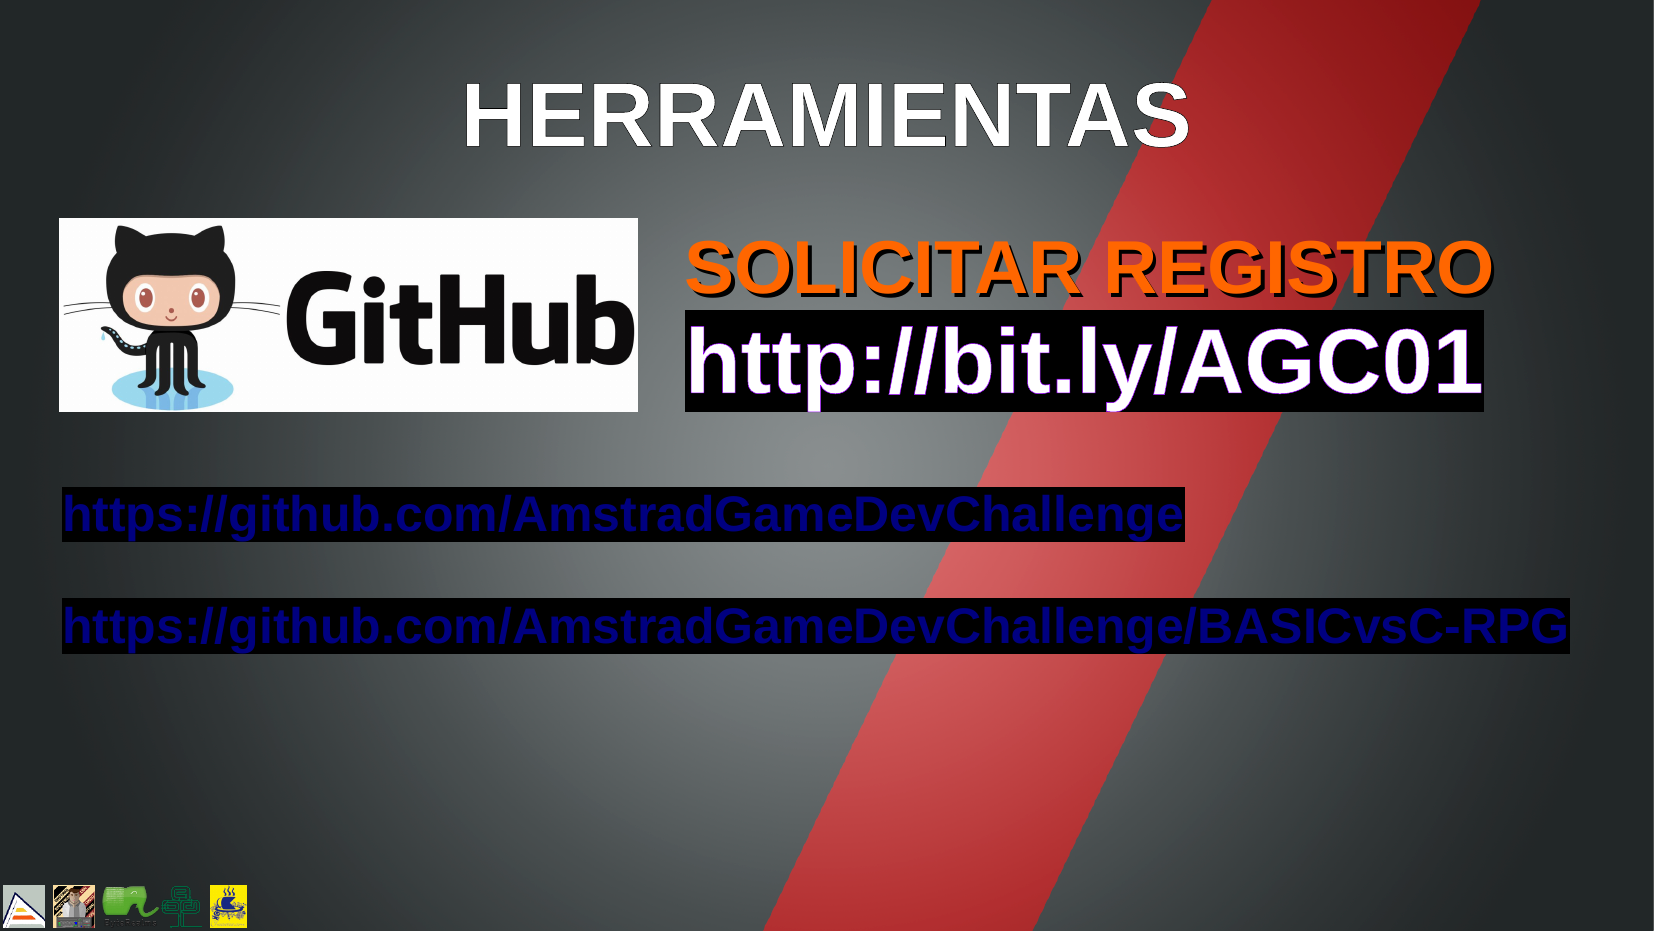

# HERRAMIENTAS
SOLICITAR REGISTRO
http://bit.ly/AGC01
https://github.com/AmstradGameDevChallenge
https://github.com/AmstradGameDevChallenge/BASICvsC-RPG